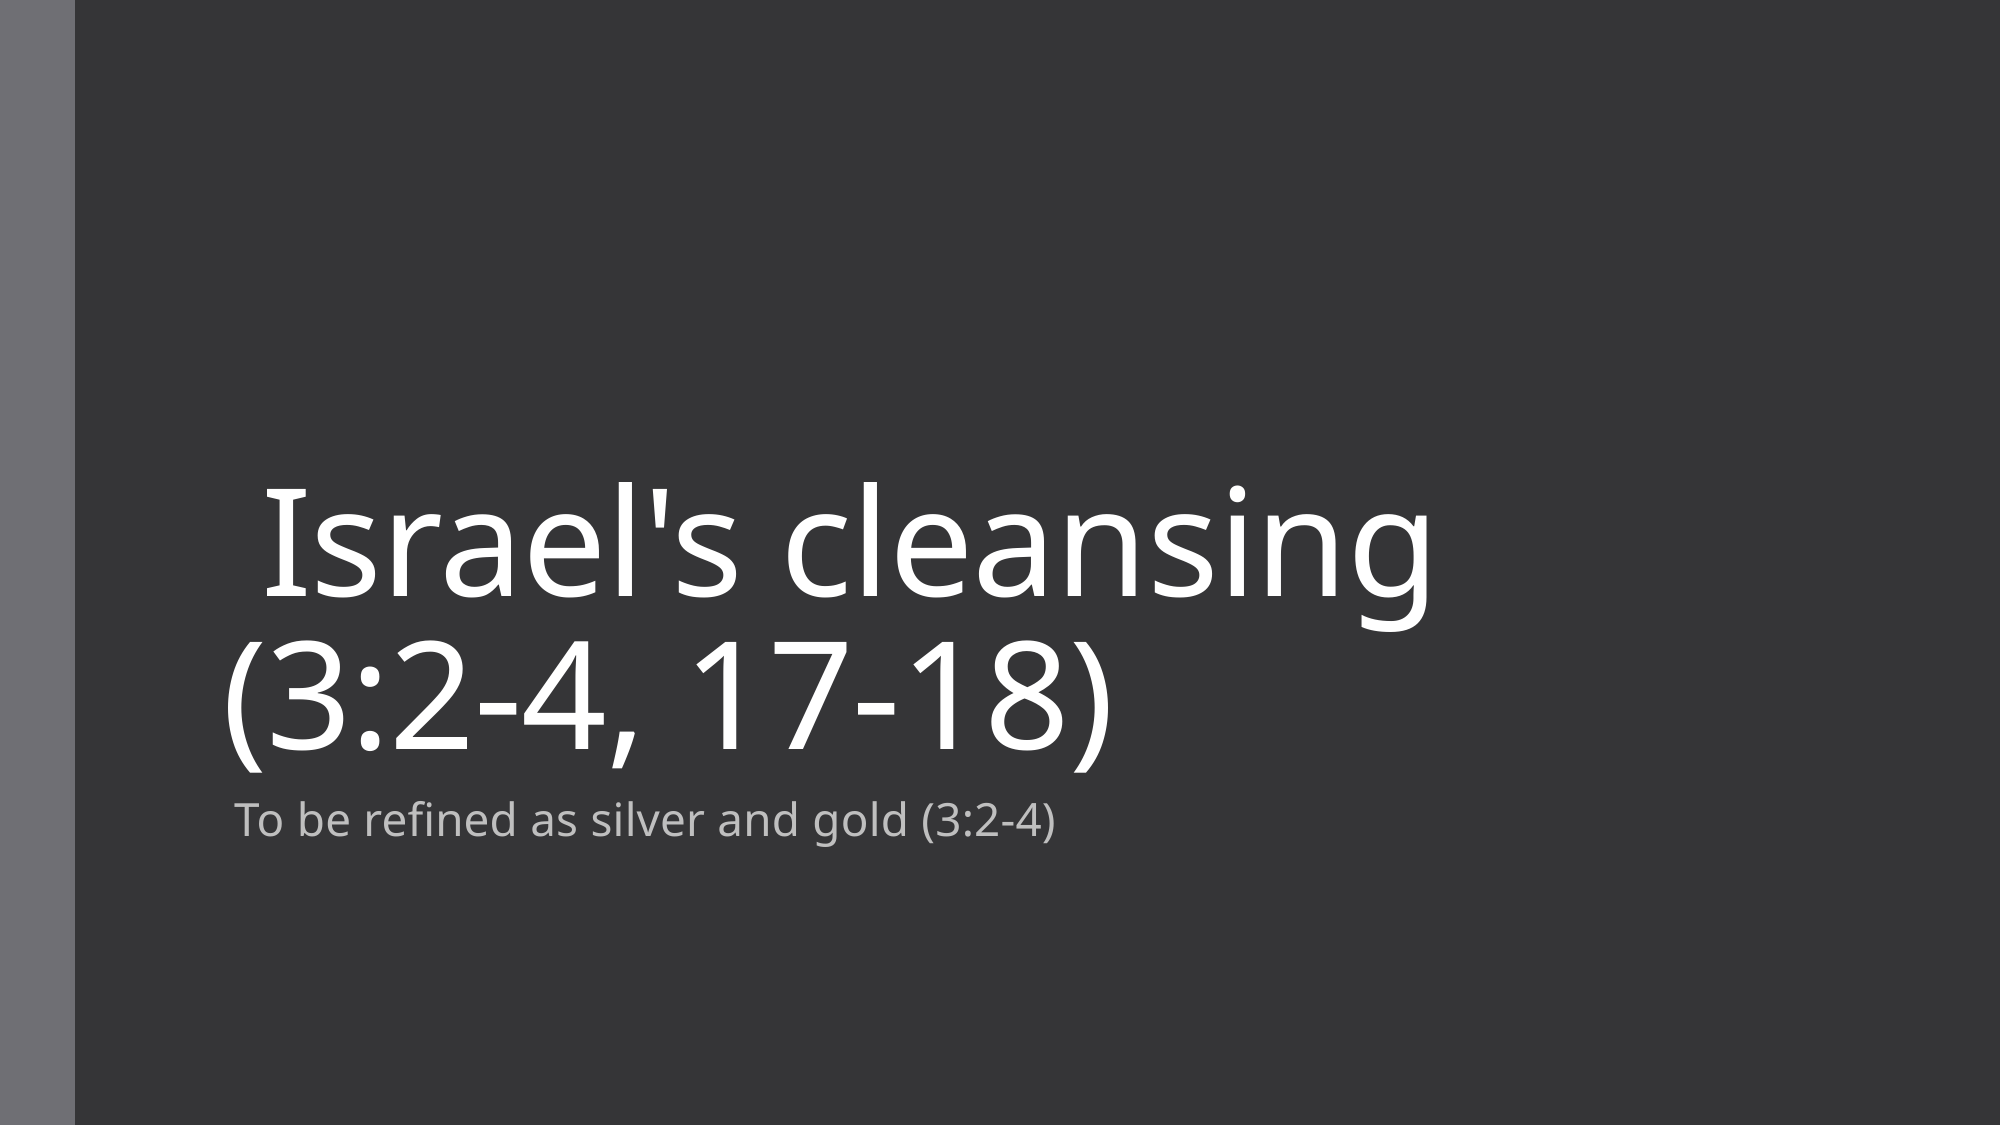

# Israel's cleansing (3:2-4, 17-18)
 To be refined as silver and gold (3:2-4)